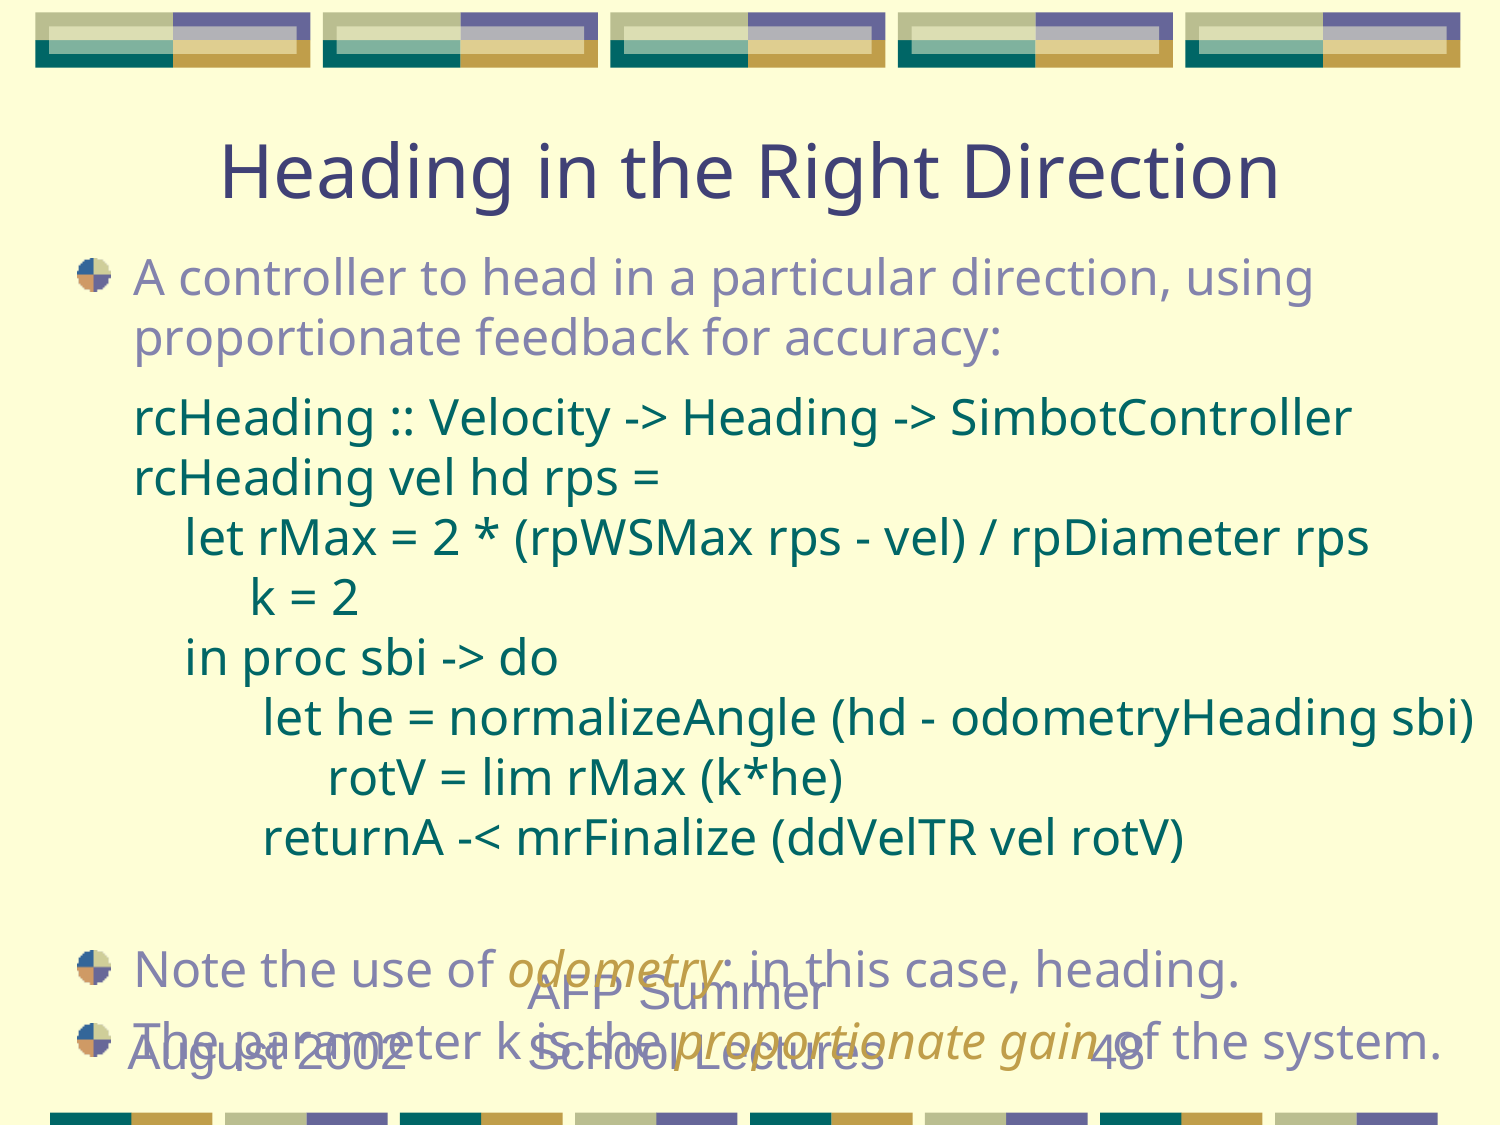

# Heading in the Right Direction
A controller to head in a particular direction, using proportionate feedback for accuracy:
rcHeading :: Velocity -> Heading -> SimbotController
rcHeading vel hd rps =
 let rMax = 2 * (rpWSMax rps - vel) / rpDiameter rps
 k = 2
 in proc sbi -> do
 let he = normalizeAngle (hd - odometryHeading sbi)
 rotV = lim rMax (k*he)
 returnA -< mrFinalize (ddVelTR vel rotV)
Note the use of odometry: in this case, heading.
The parameter k is the proportionate gain of the system.
August 2002
48